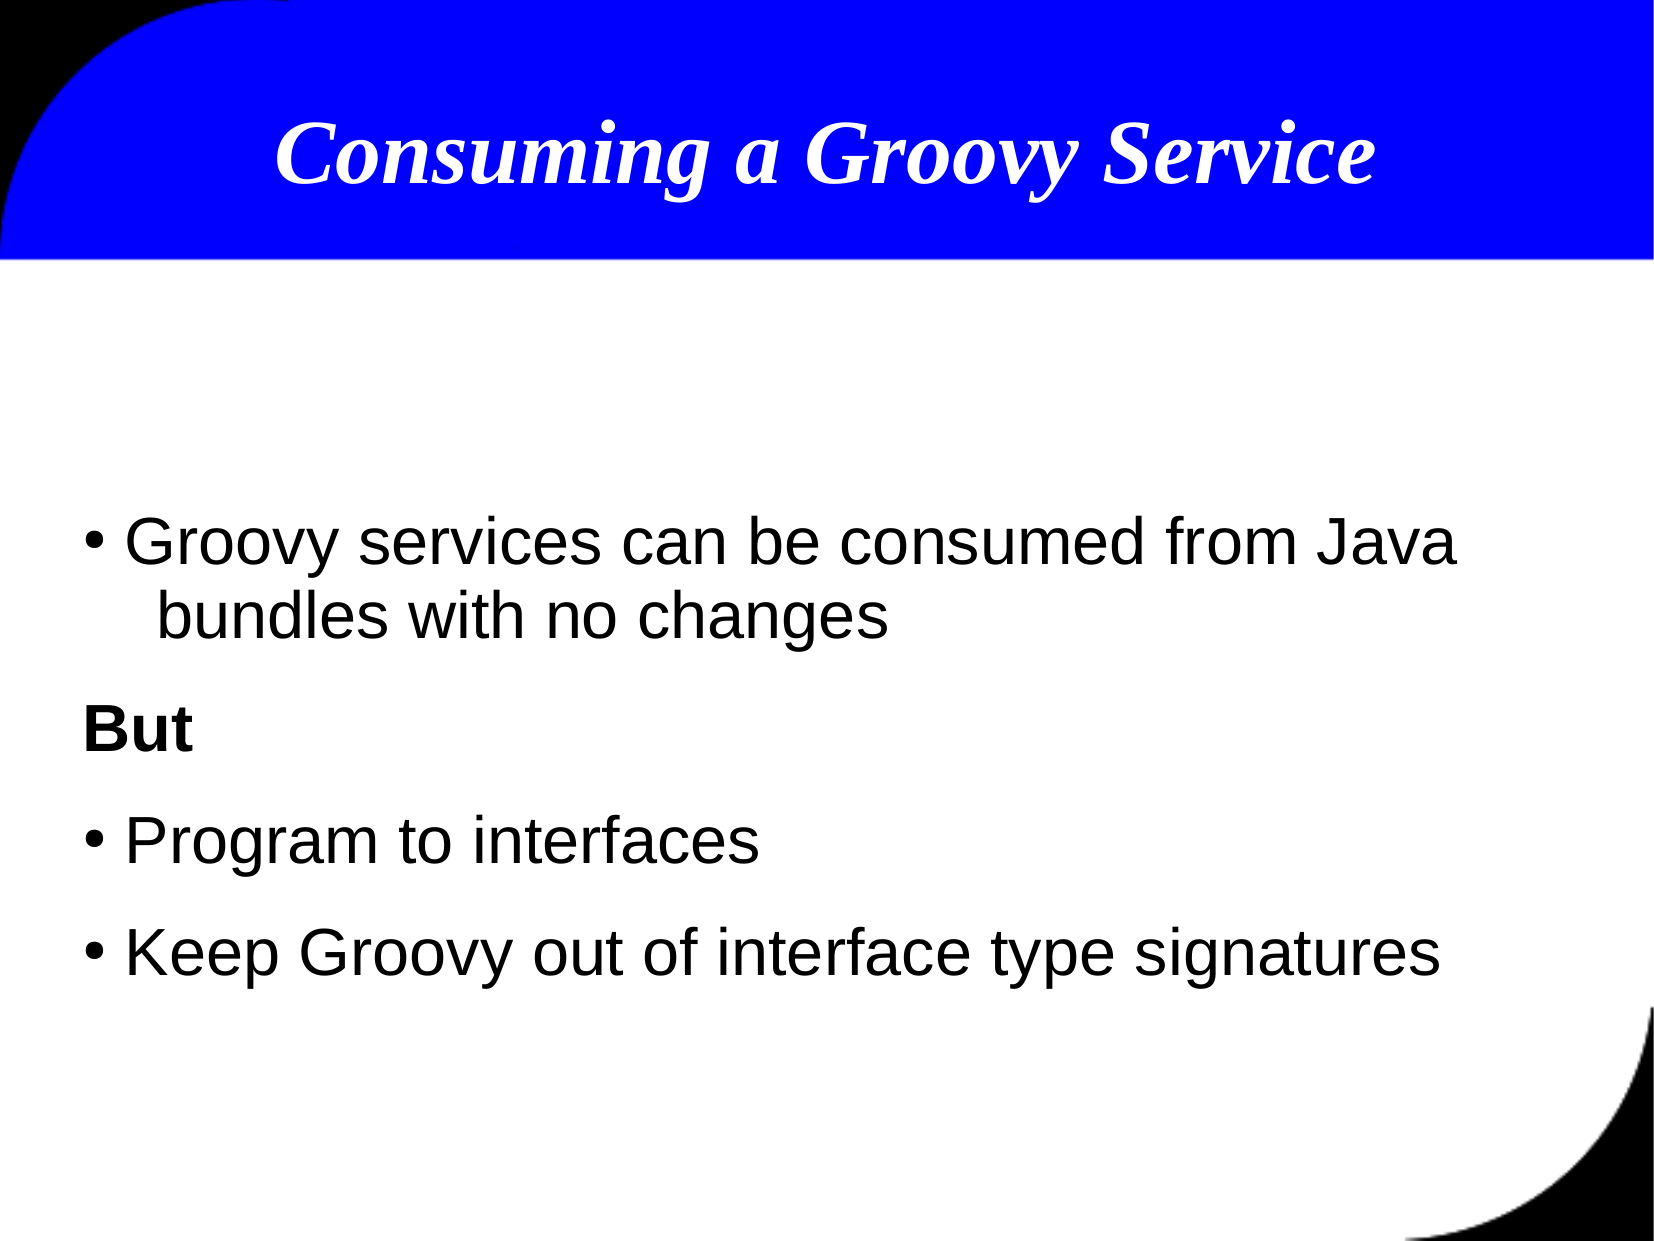

# Consuming a Groovy Service
 Groovy services can be consumed from Java bundles with no changes
But
 Program to interfaces
 Keep Groovy out of interface type signatures